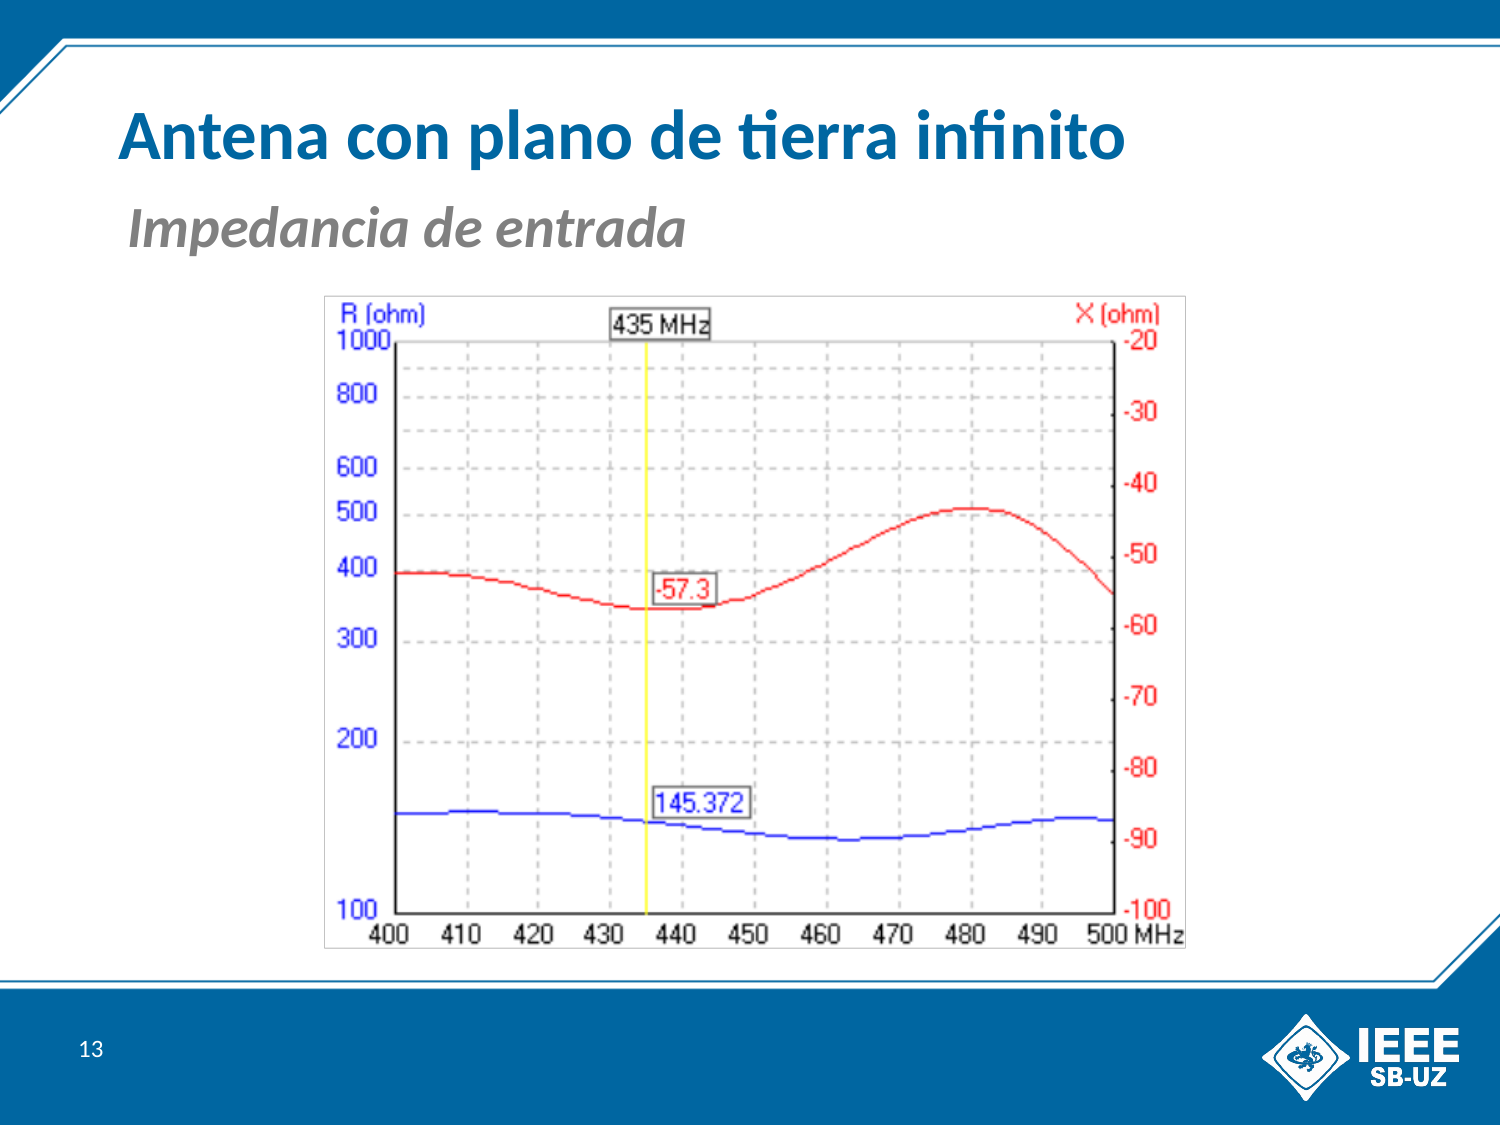

# Antena con plano de tierra infinito
Impedancia de entrada